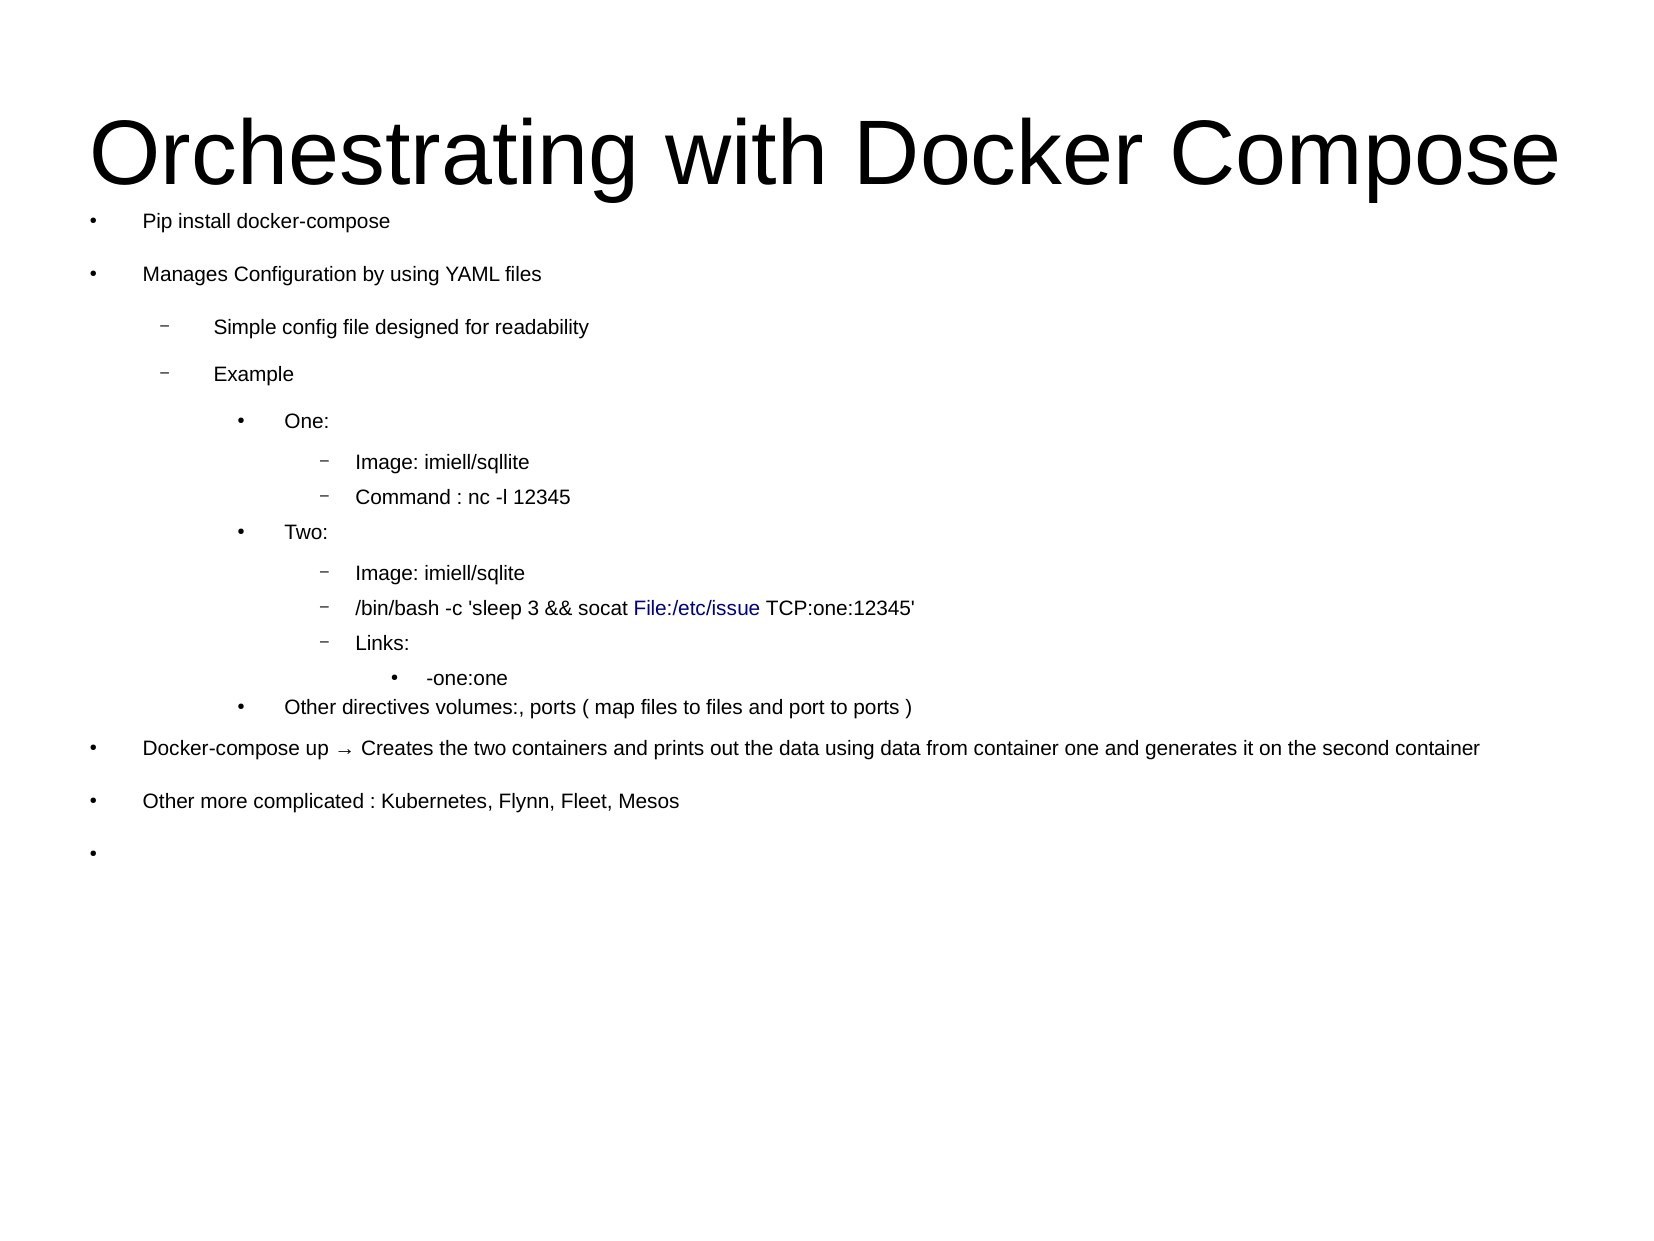

# Orchestrating with Docker Compose
Pip install docker-compose
Manages Configuration by using YAML files
Simple config file designed for readability
Example
One:
Image: imiell/sqllite
Command : nc -l 12345
Two:
Image: imiell/sqlite
/bin/bash -c 'sleep 3 && socat File:/etc/issue TCP:one:12345'
Links:
-one:one
Other directives volumes:, ports ( map files to files and port to ports )
Docker-compose up → Creates the two containers and prints out the data using data from container one and generates it on the second container
Other more complicated : Kubernetes, Flynn, Fleet, Mesos